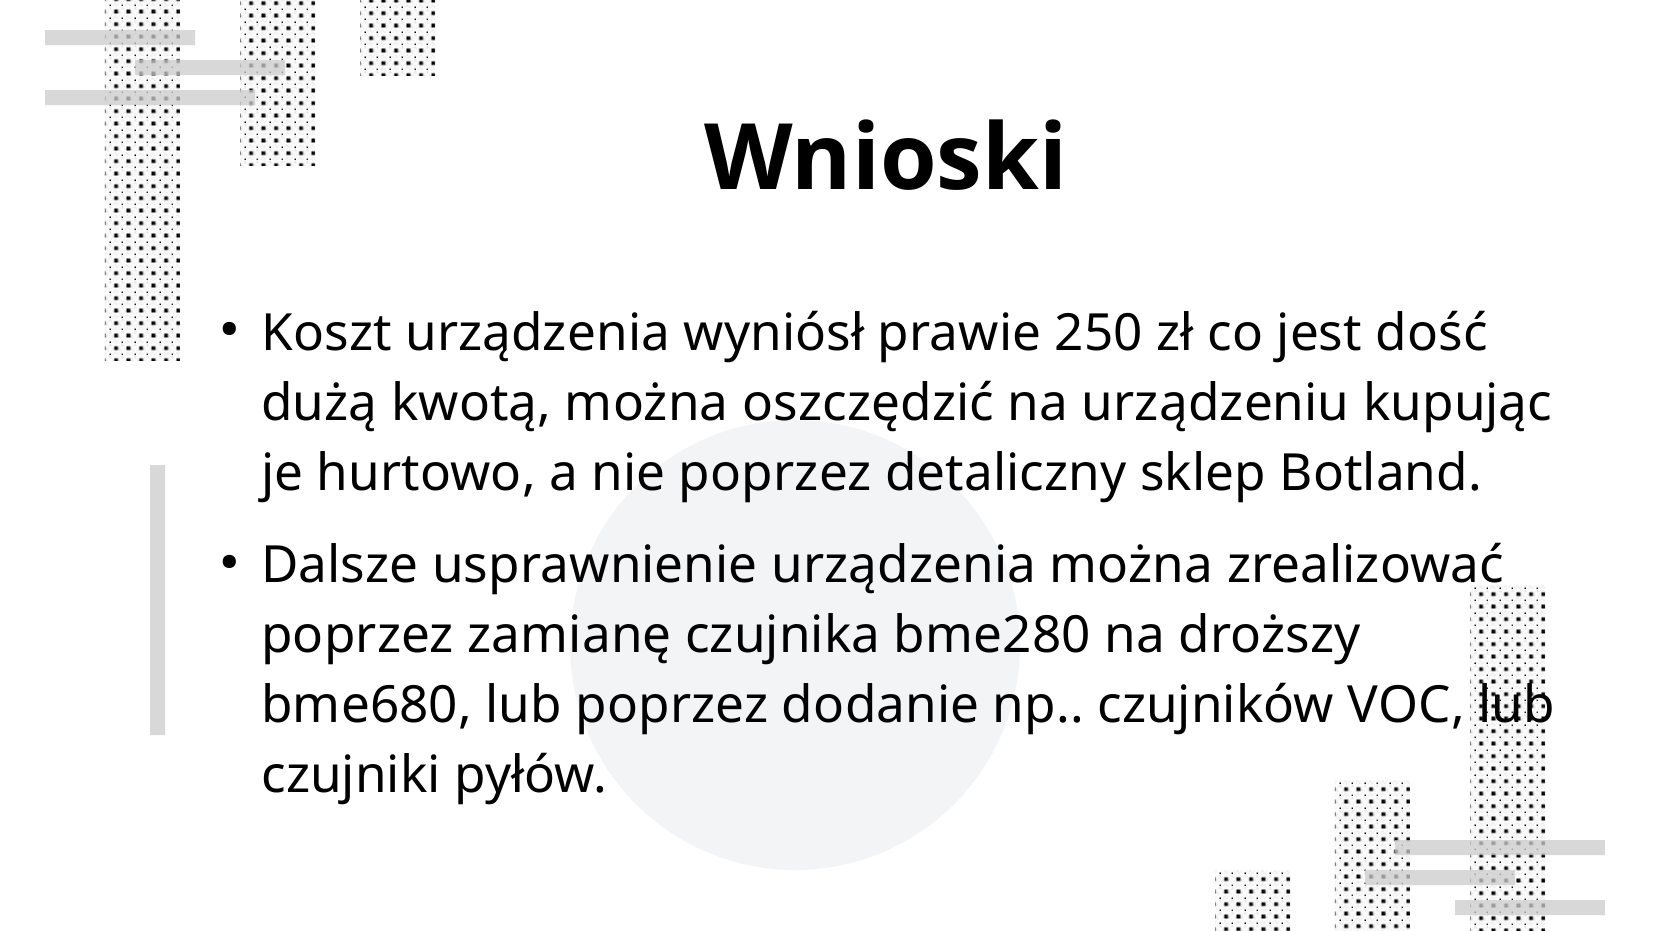

# Wnioski
Koszt urządzenia wyniósł prawie 250 zł co jest dość dużą kwotą, można oszczędzić na urządzeniu kupując je hurtowo, a nie poprzez detaliczny sklep Botland.
Dalsze usprawnienie urządzenia można zrealizować poprzez zamianę czujnika bme280 na droższy bme680, lub poprzez dodanie np.. czujników VOC, lub czujniki pyłów.